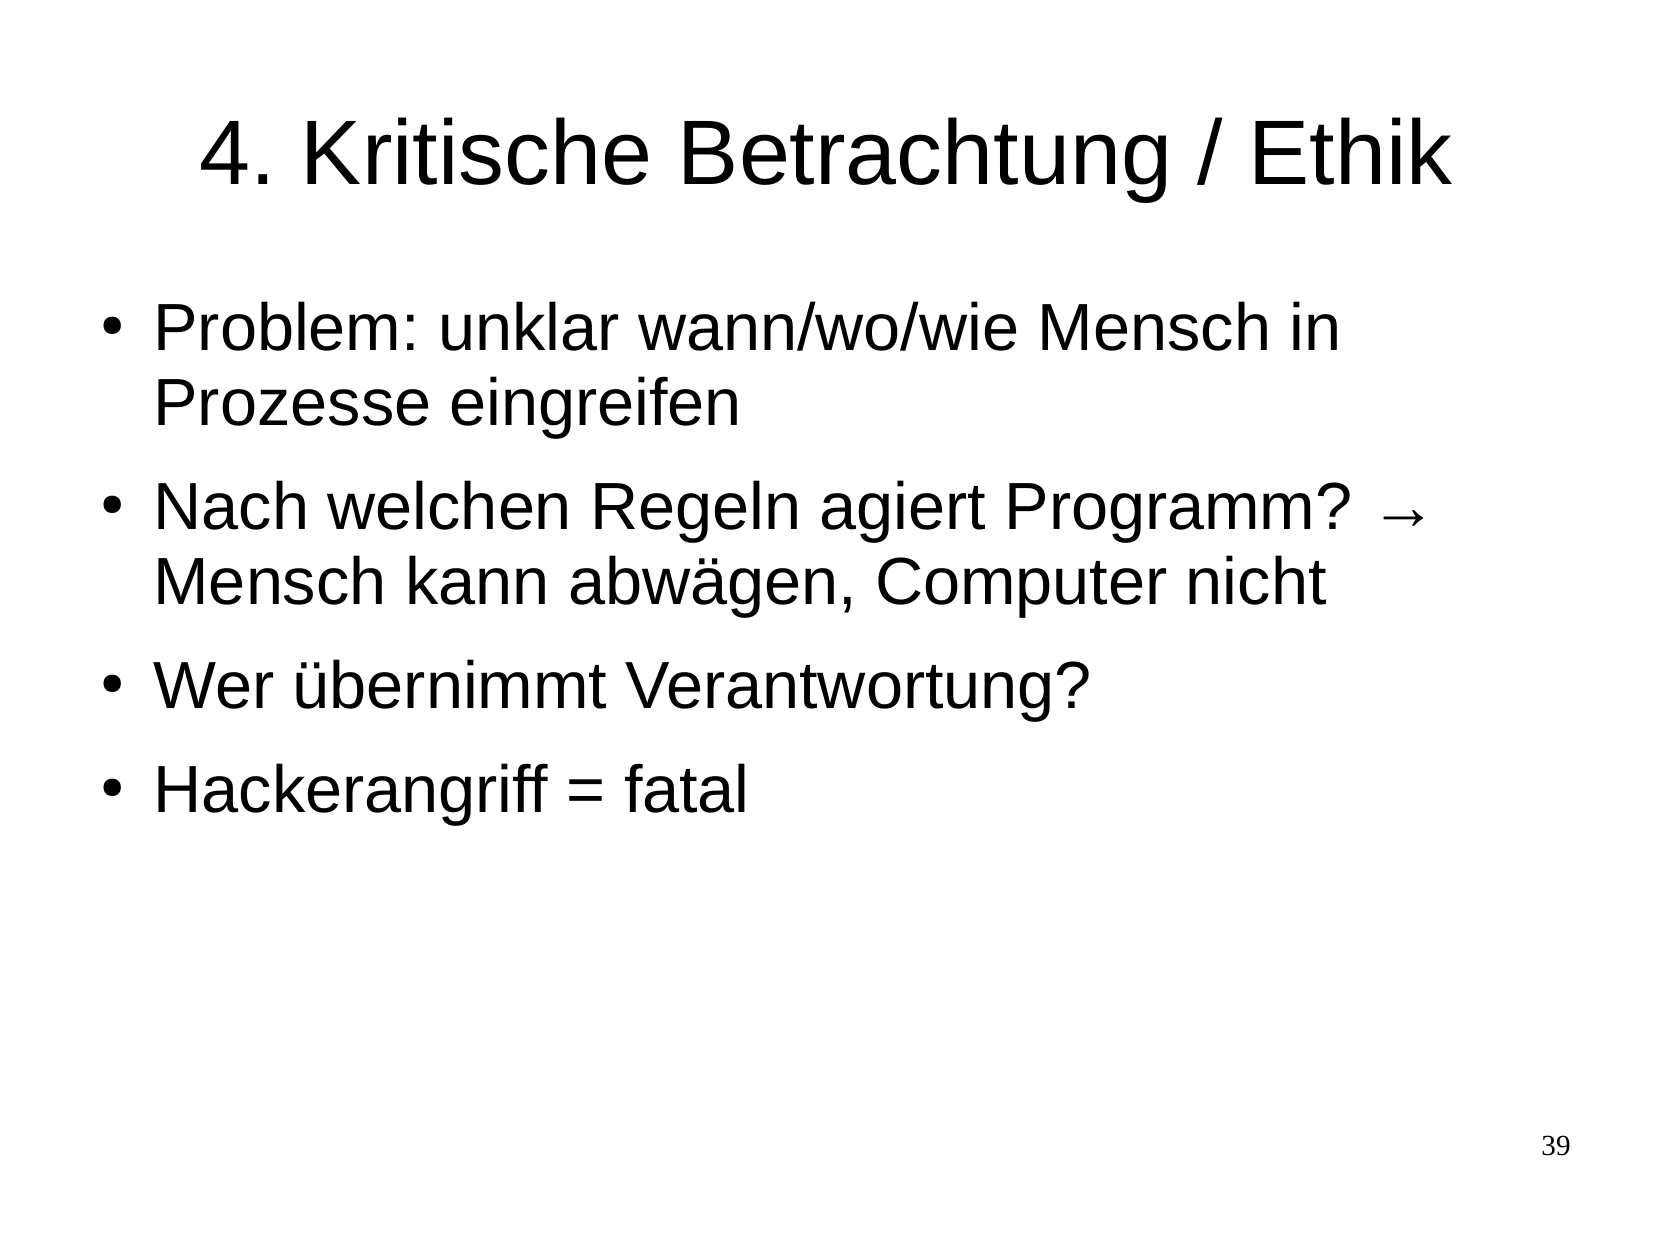

# 4. Kritische Betrachtung / Ethik
Problem: unklar wann/wo/wie Mensch in Prozesse eingreifen
Nach welchen Regeln agiert Programm? → Mensch kann abwägen, Computer nicht
Wer übernimmt Verantwortung?
Hackerangriff = fatal
39